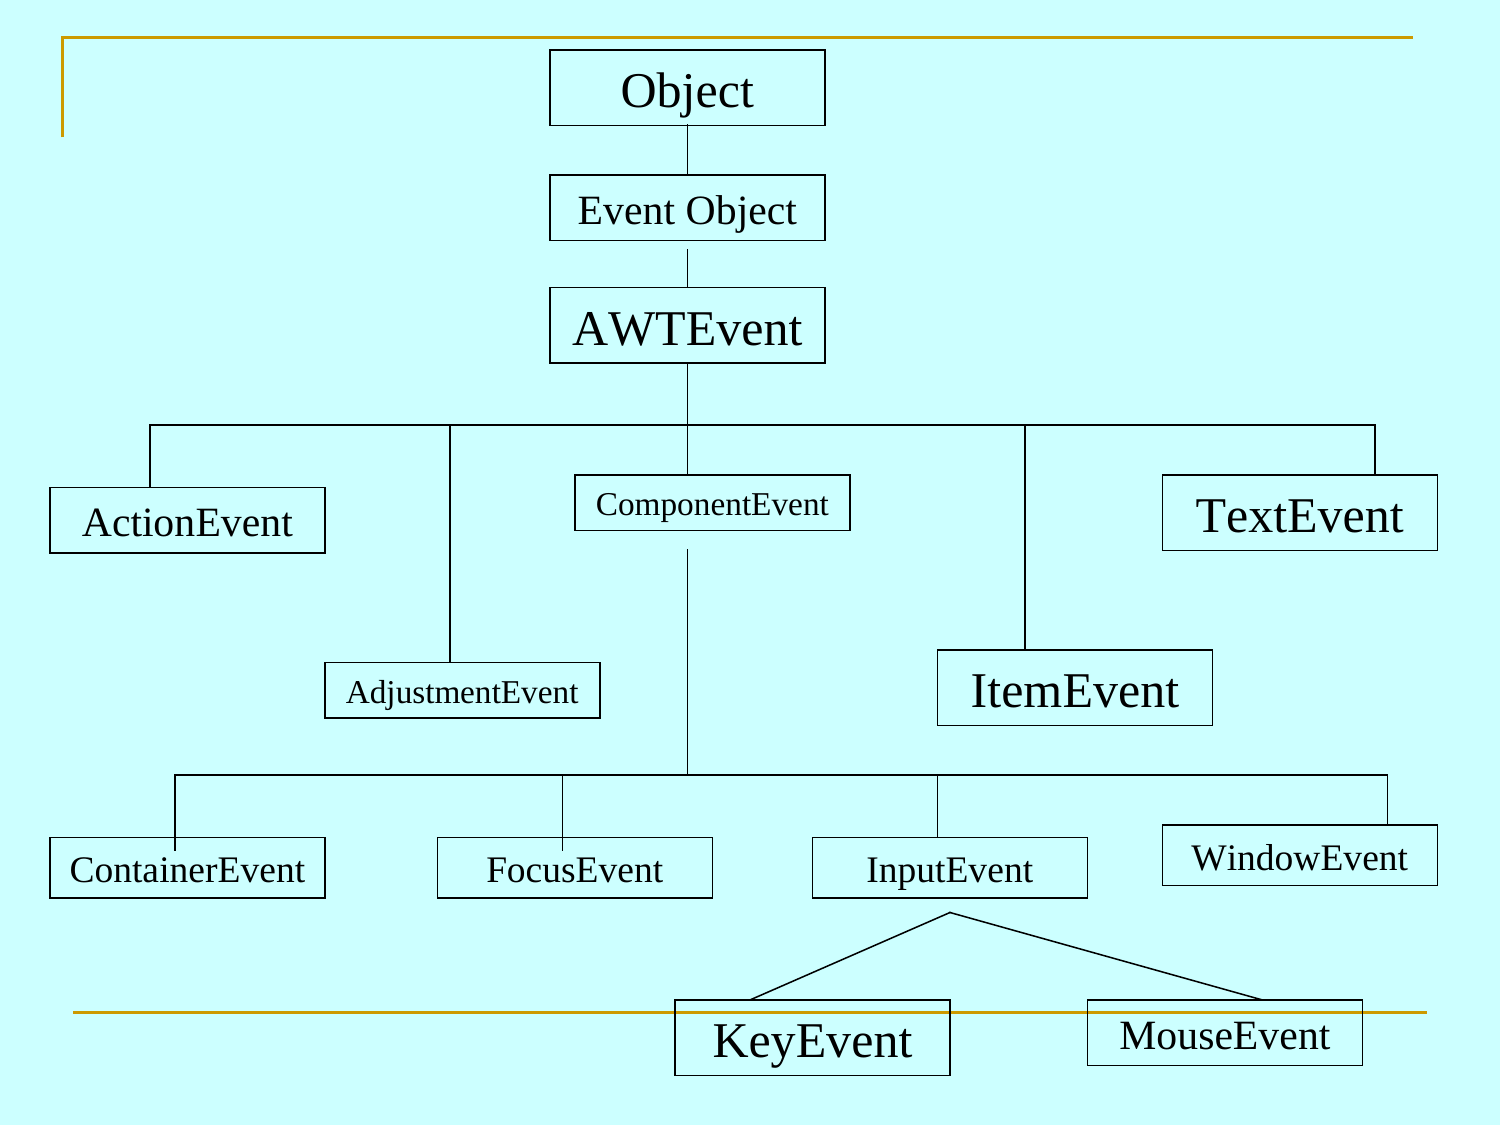

Object
Event Object
AWTEvent
ComponentEvent
TextEvent
ActionEvent
ItemEvent
AdjustmentEvent
WindowEvent
ContainerEvent
FocusEvent
InputEvent
KeyEvent
MouseEvent